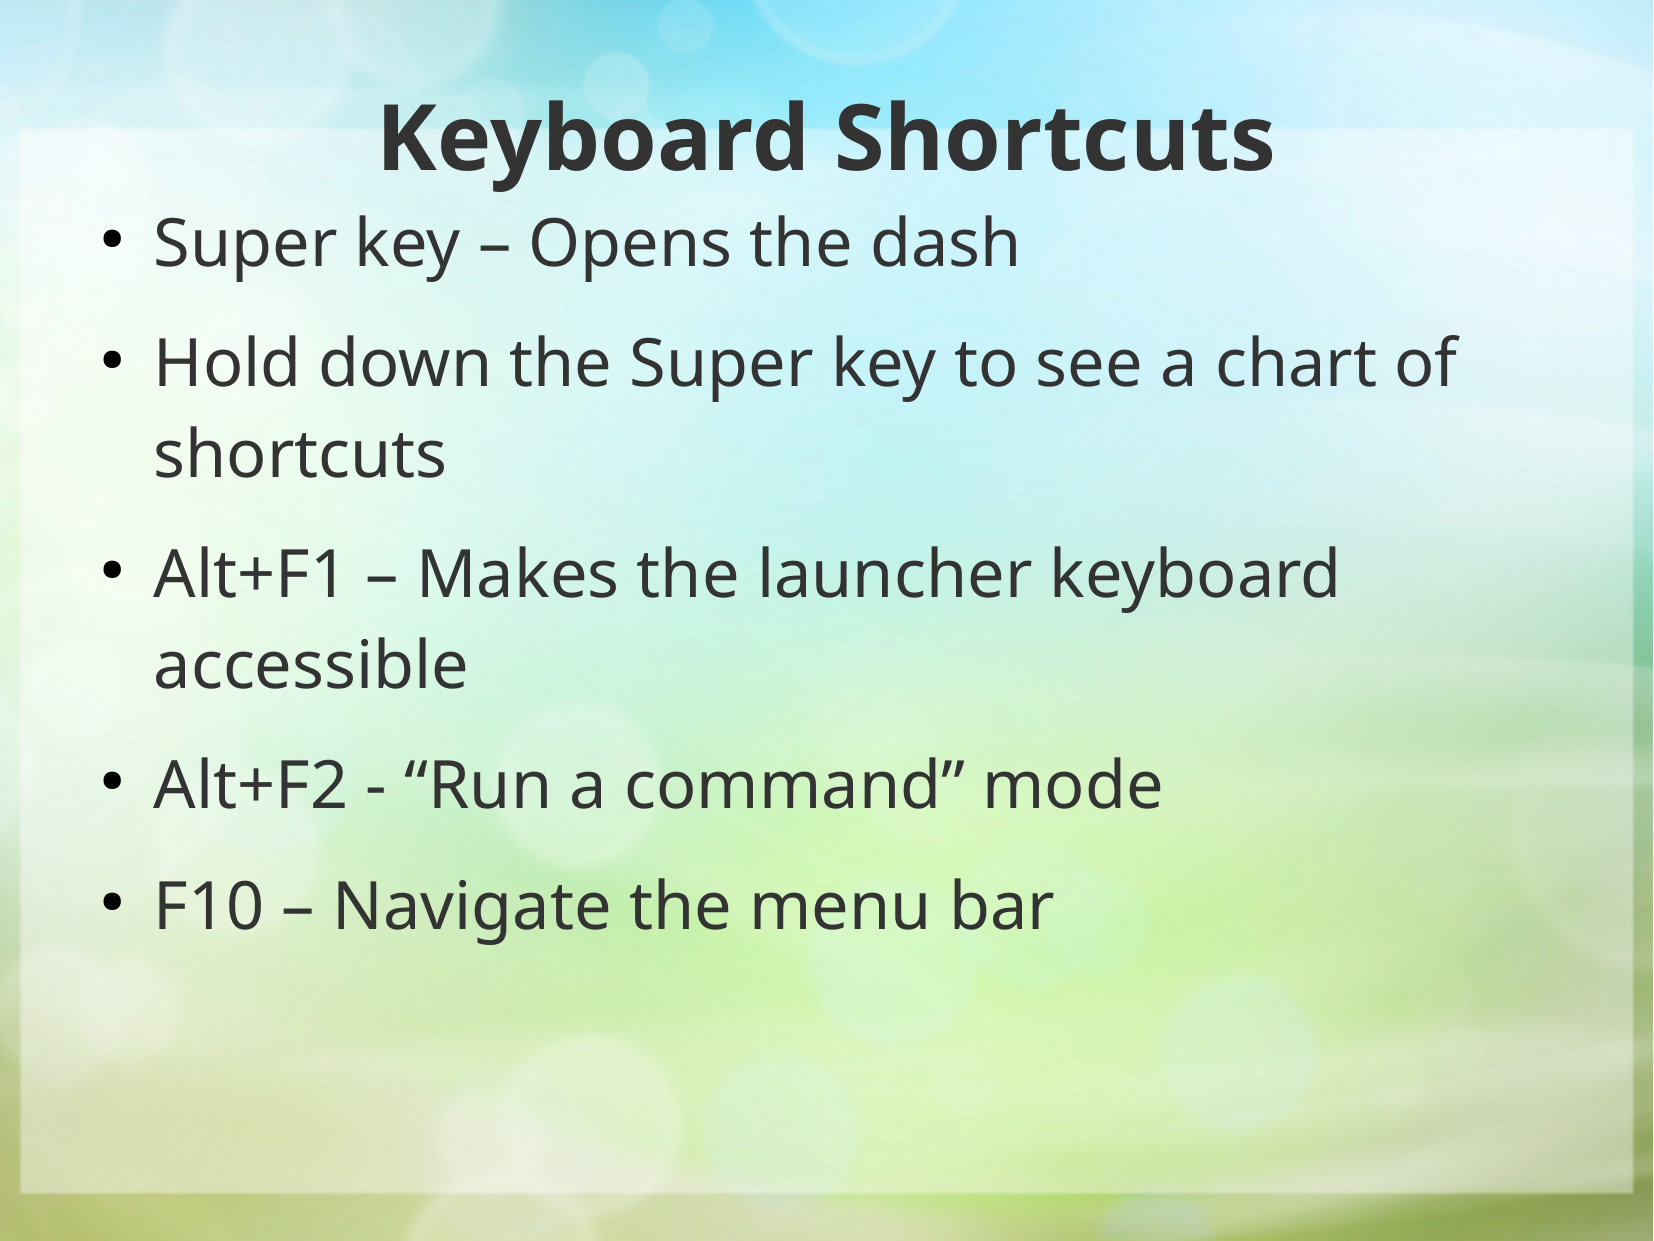

# Keyboard Shortcuts
Super key – Opens the dash
Hold down the Super key to see a chart of shortcuts
Alt+F1 – Makes the launcher keyboard accessible
Alt+F2 - “Run a command” mode
F10 – Navigate the menu bar